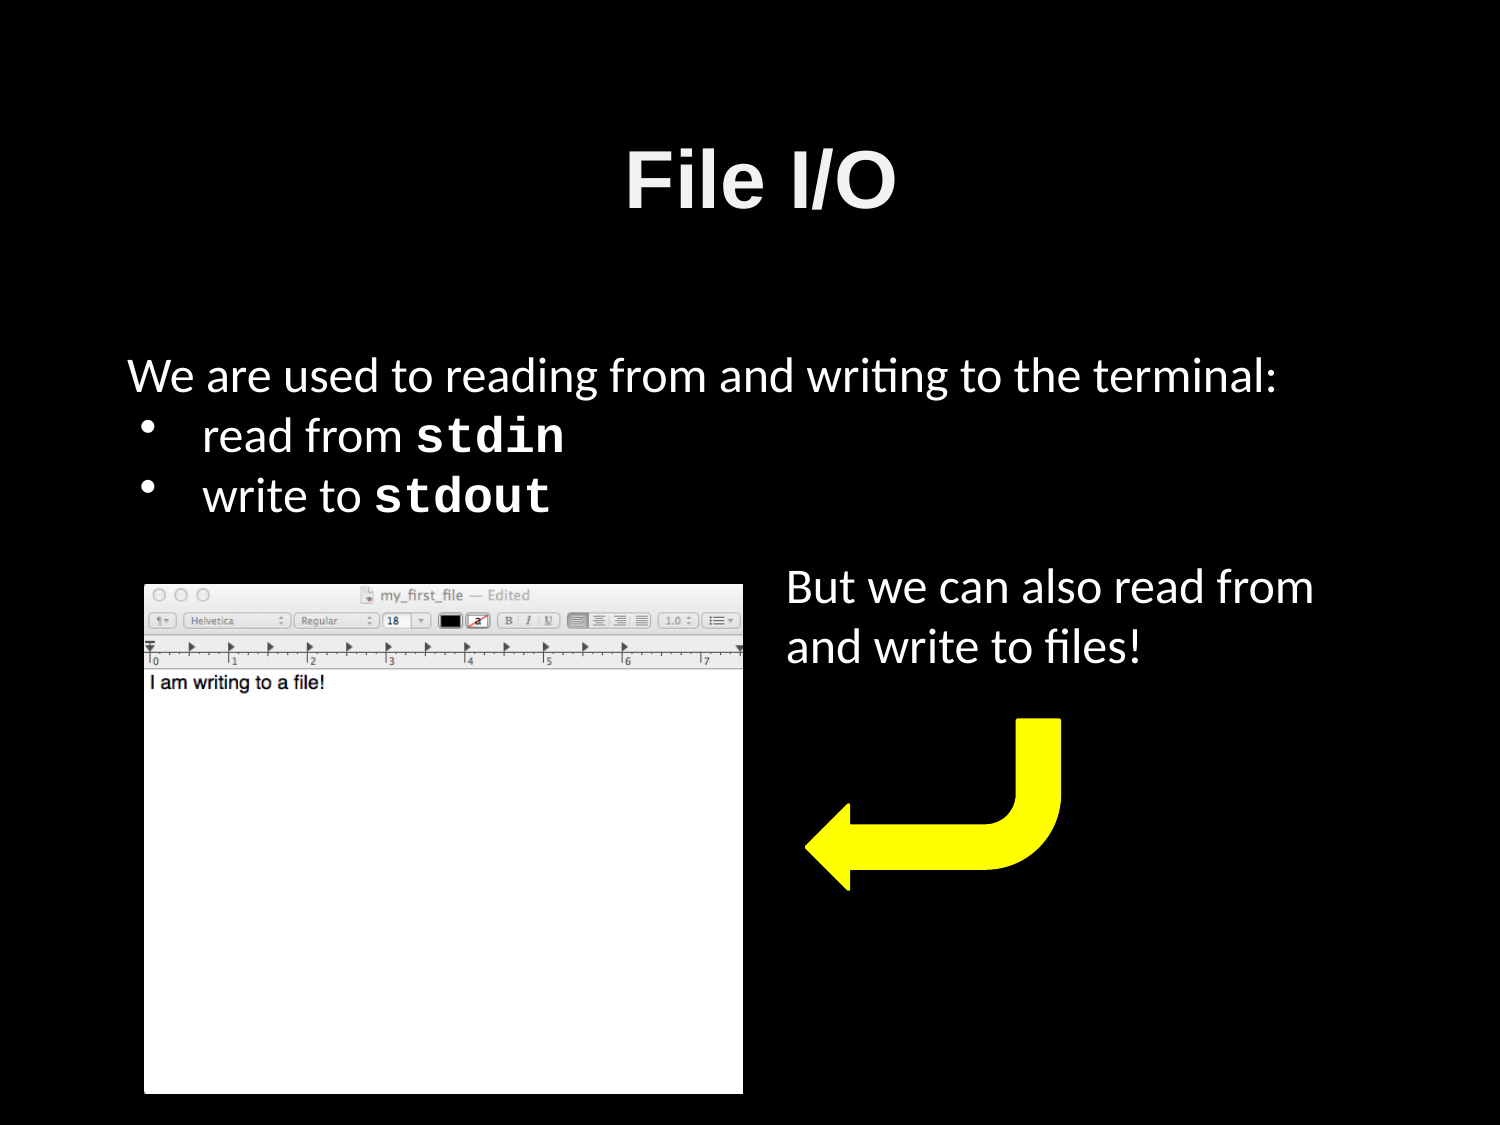

File I/O
We are used to reading from and writing to the terminal:
read from stdin
write to stdout
But we can also read from
and write to files!